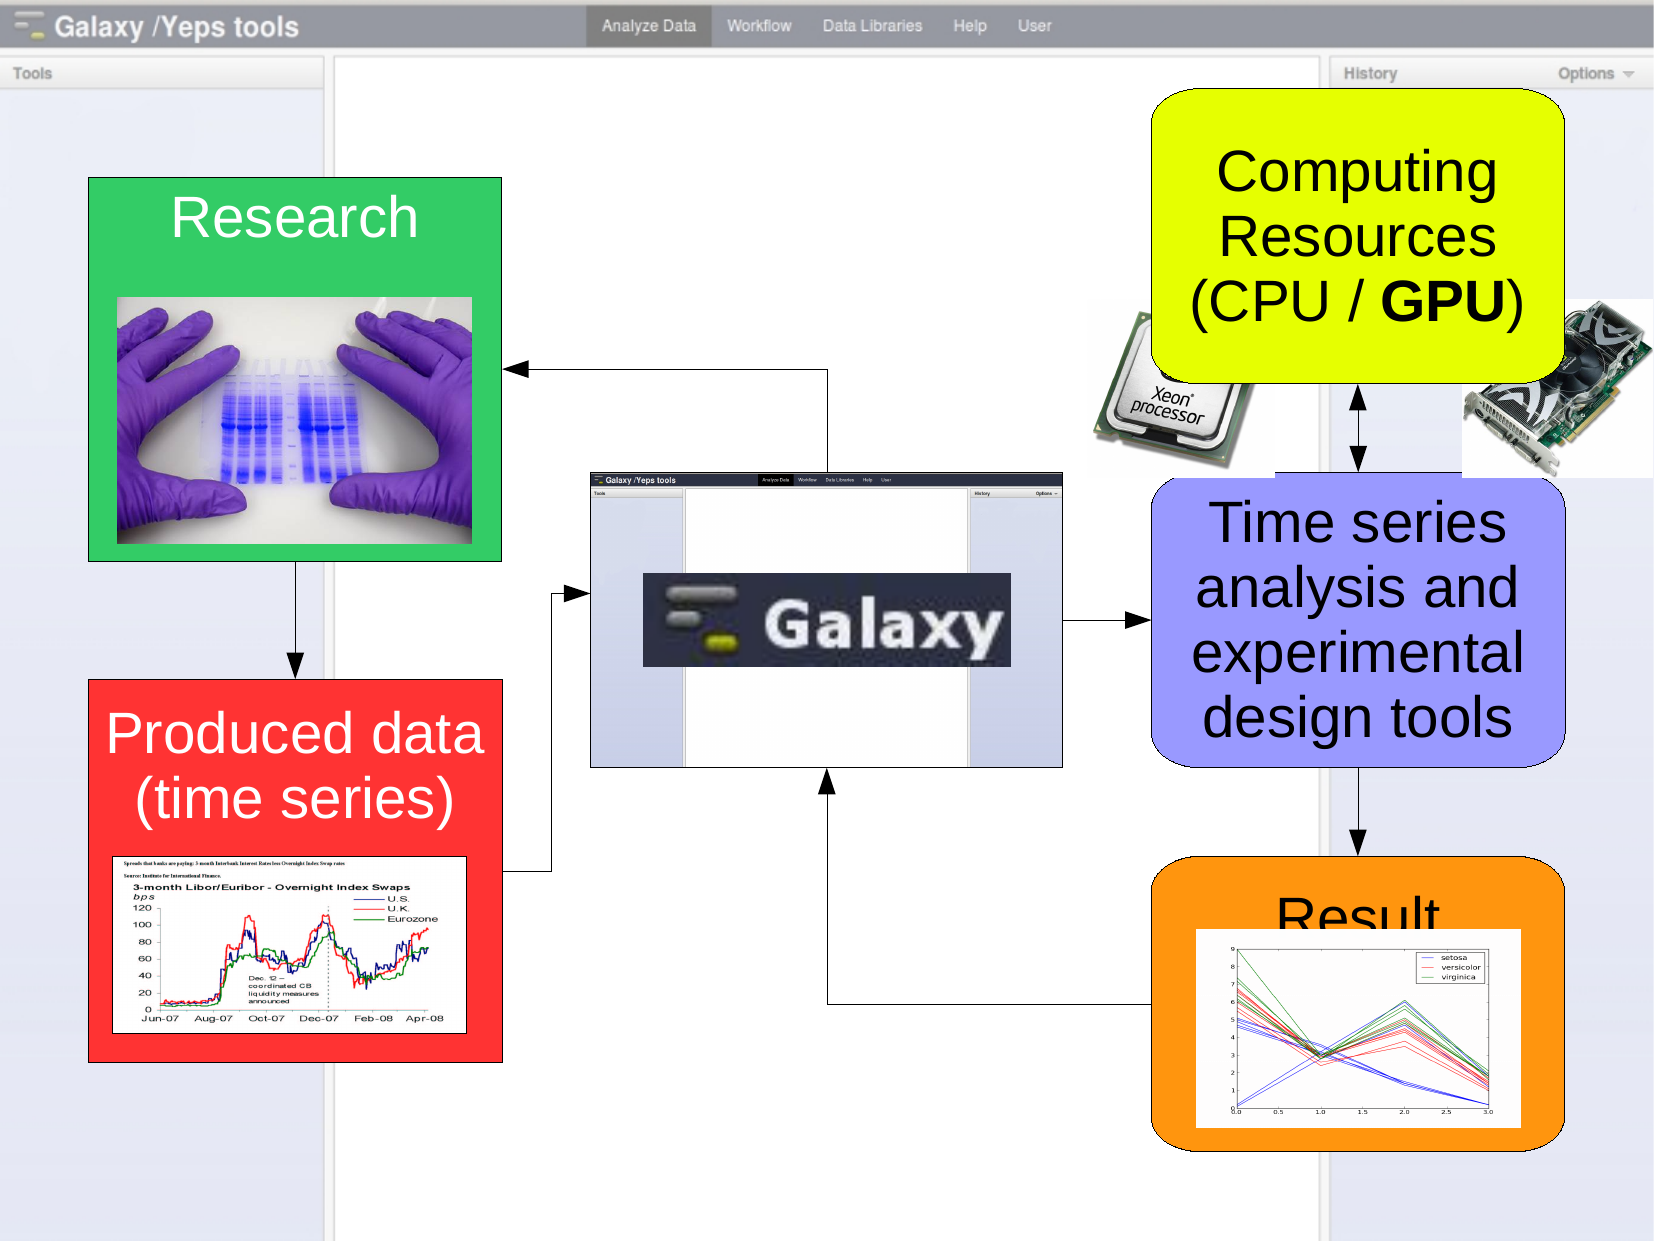

Computing
Resources
(CPU / GPU)
Research
Time series
analysis and
experimental
design tools
Produced data
(time series)
Result